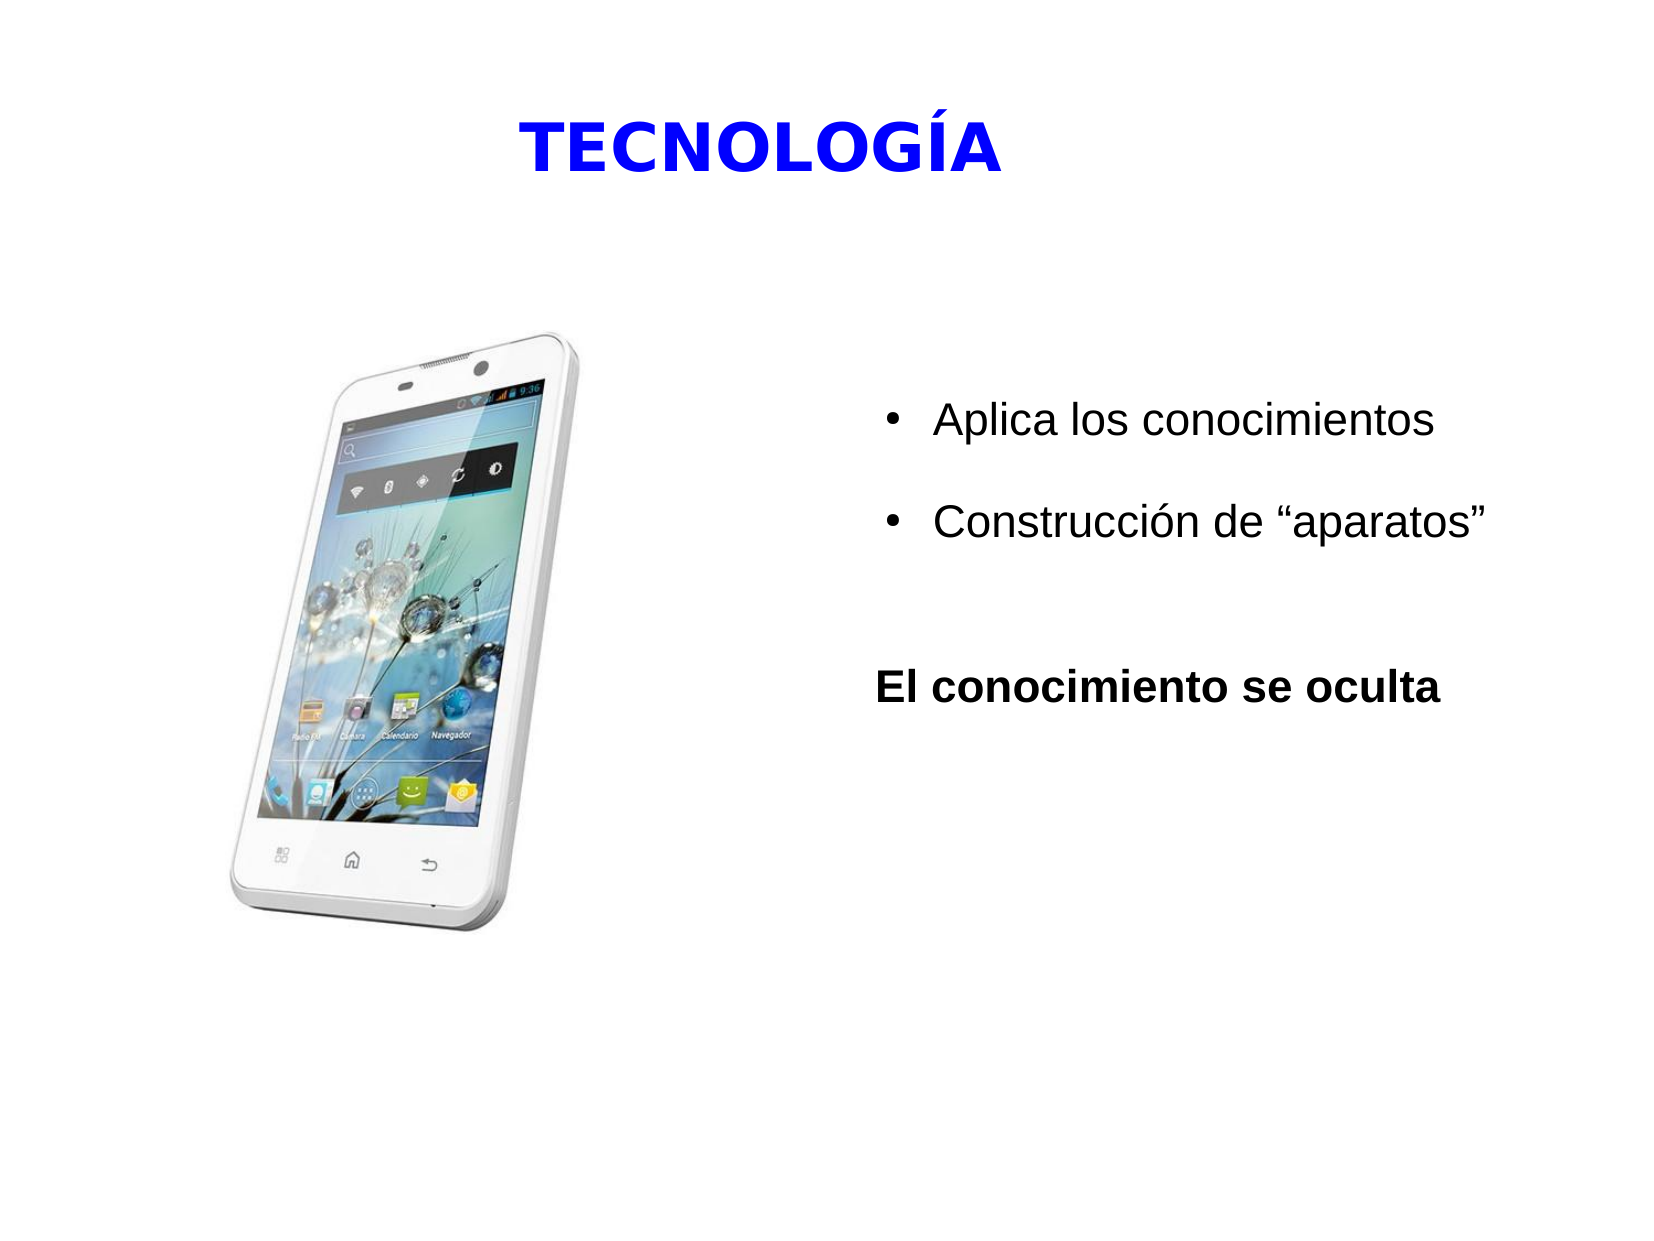

TECNOLOGÍA
 Aplica los conocimientos
 Construcción de “aparatos”
El conocimiento se oculta